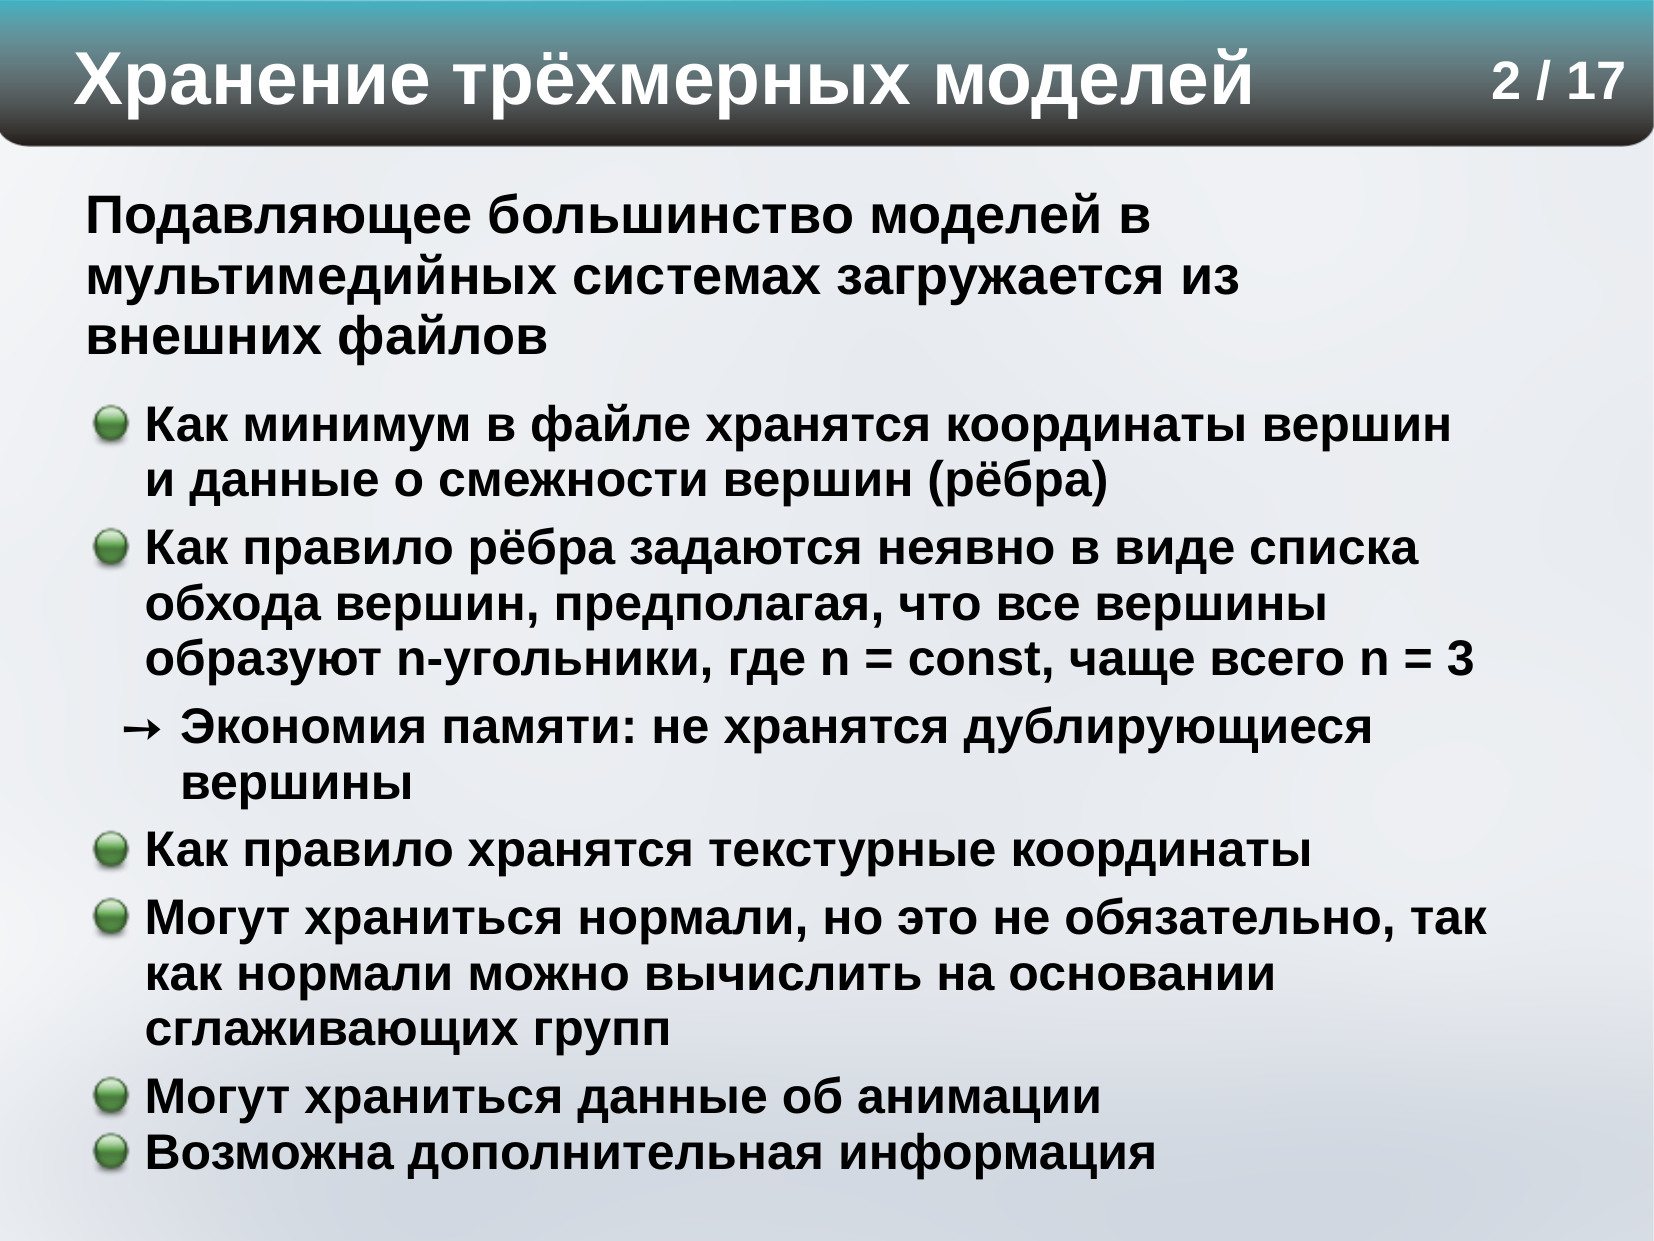

Хранение трёхмерных моделей
Подавляющее большинство моделей в мультимедийных системах загружается из внешних файлов
Как минимум в файле хранятся координаты вершин и данные о смежности вершин (рёбра)
Как правило рёбра задаются неявно в виде списка обхода вершин, предполагая, что все вершины образуют n-угольники, где n = const, чаще всего n = 3
Экономия памяти: не хранятся дублирующиеся вершины
Как правило хранятся текстурные координаты
Могут храниться нормали, но это не обязательно, так как нормали можно вычислить на основании сглаживающих групп
Могут храниться данные об анимации
Возможна дополнительная информация